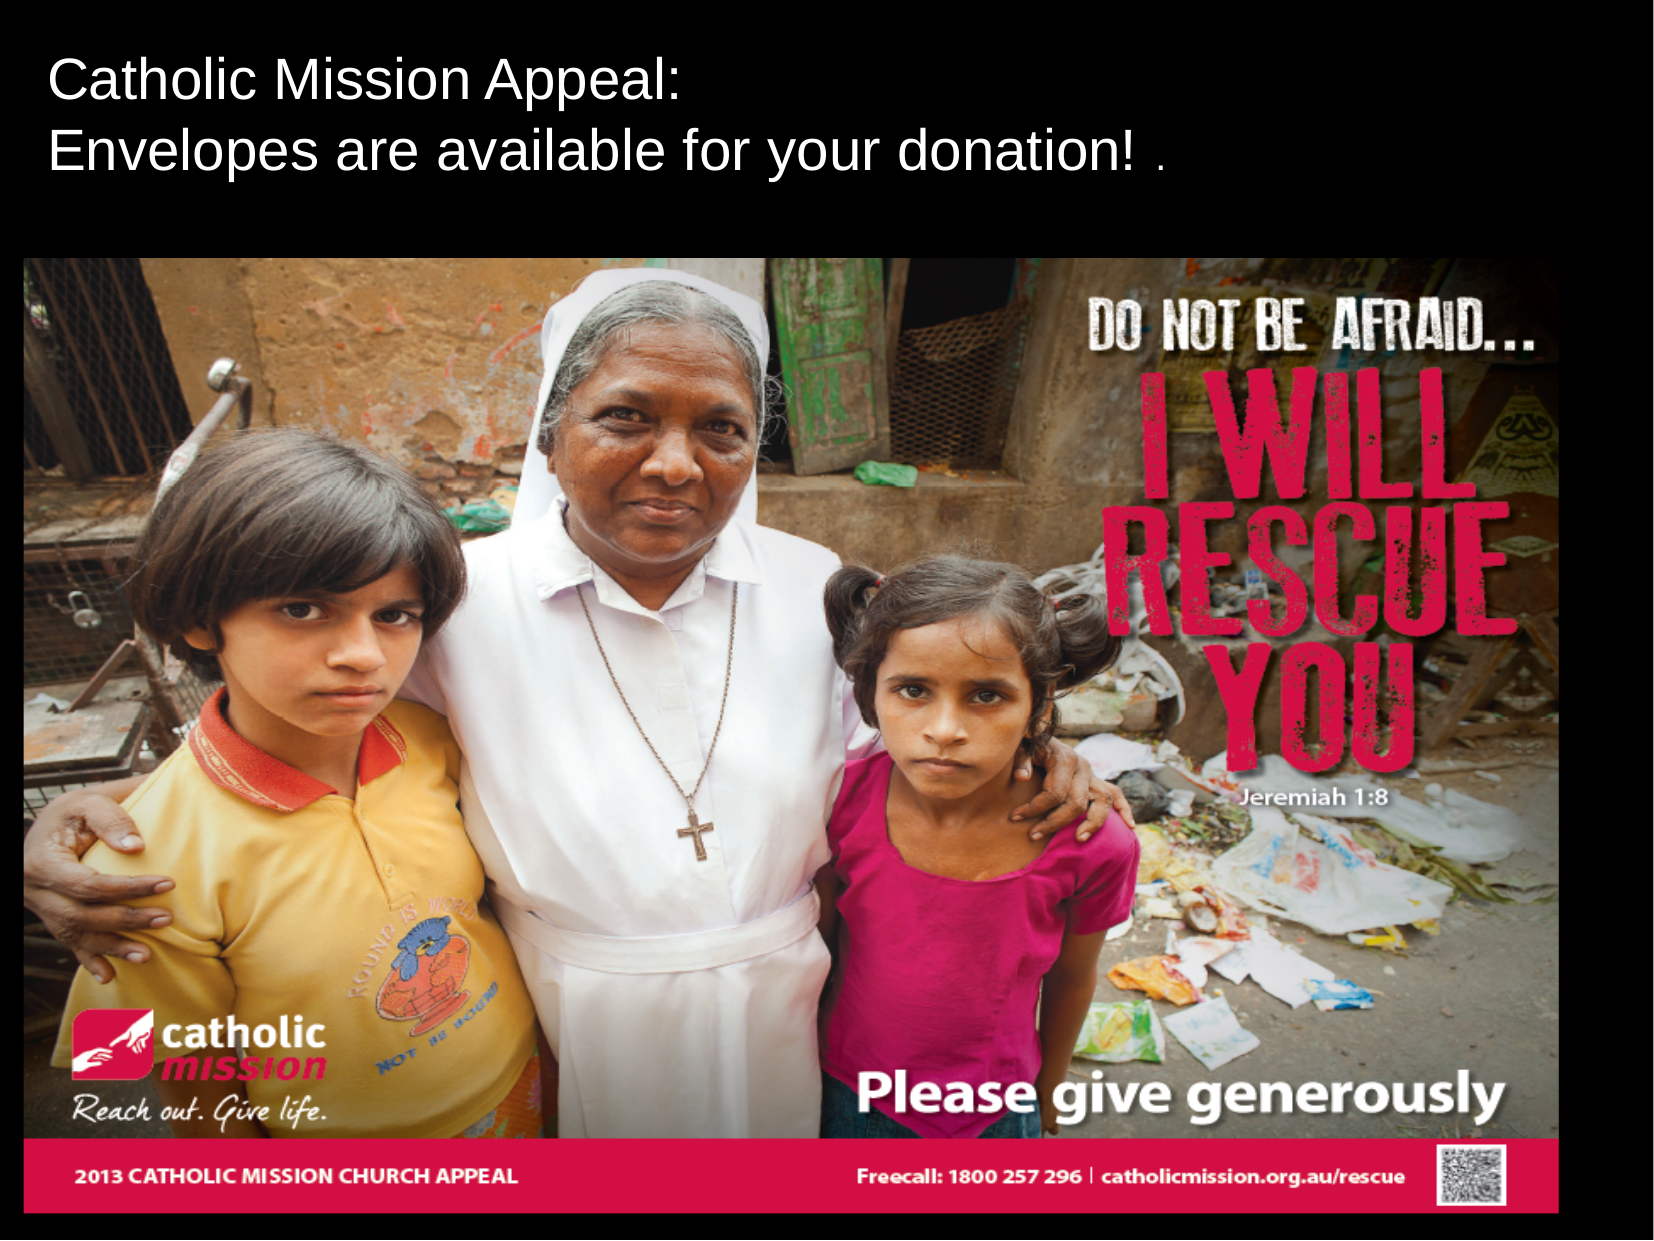

Catholic Mission Appeal:
Envelopes are available for your donation! .